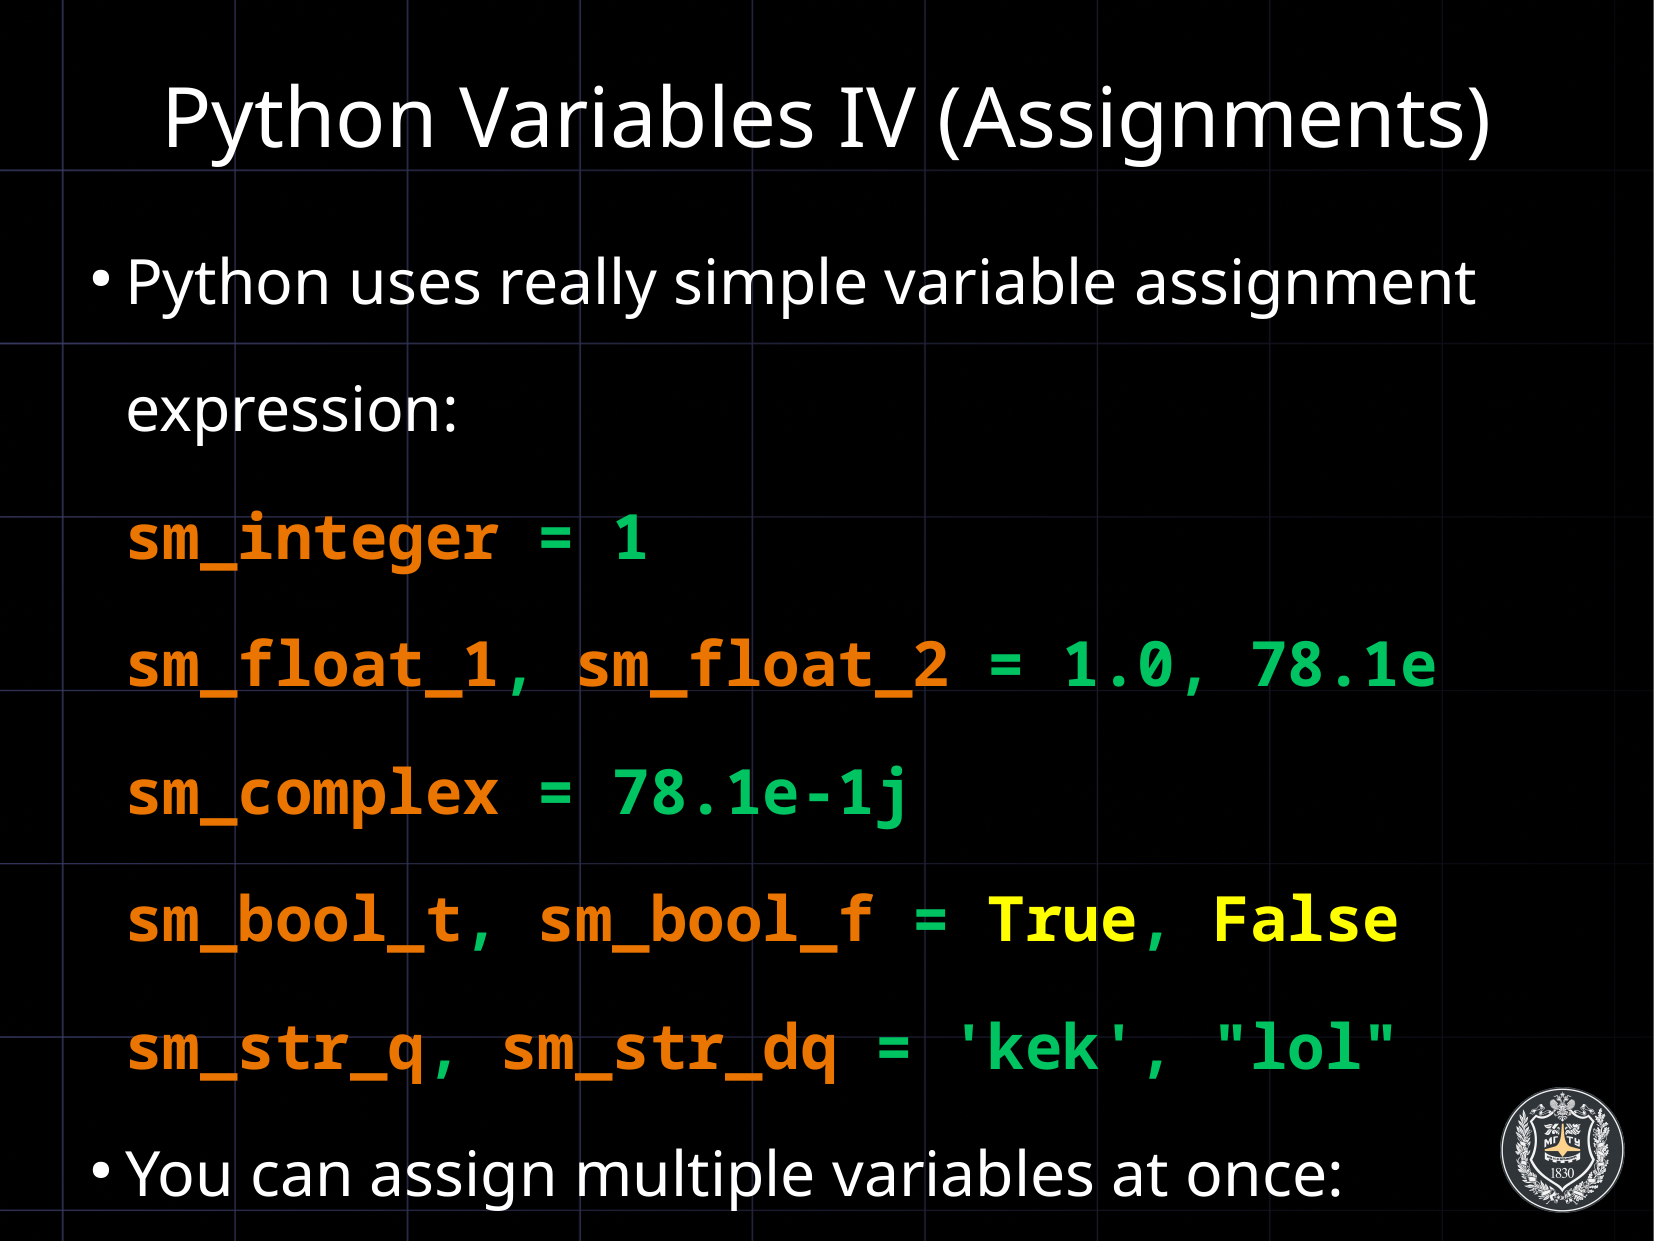

# Python Variables IV (Assignments)
Python uses really simple variable assignment expression:
sm_integer = 1
sm_float_1, sm_float_2 = 1.0, 78.1e
sm_complex = 78.1e-1j
sm_bool_t, sm_bool_f = True, False
sm_str_q, sm_str_dq = 'kek', "lol"
You can assign multiple variables at once:
a, b, c, d = 1, True, 1.0, "lol"
e = f = g = 3